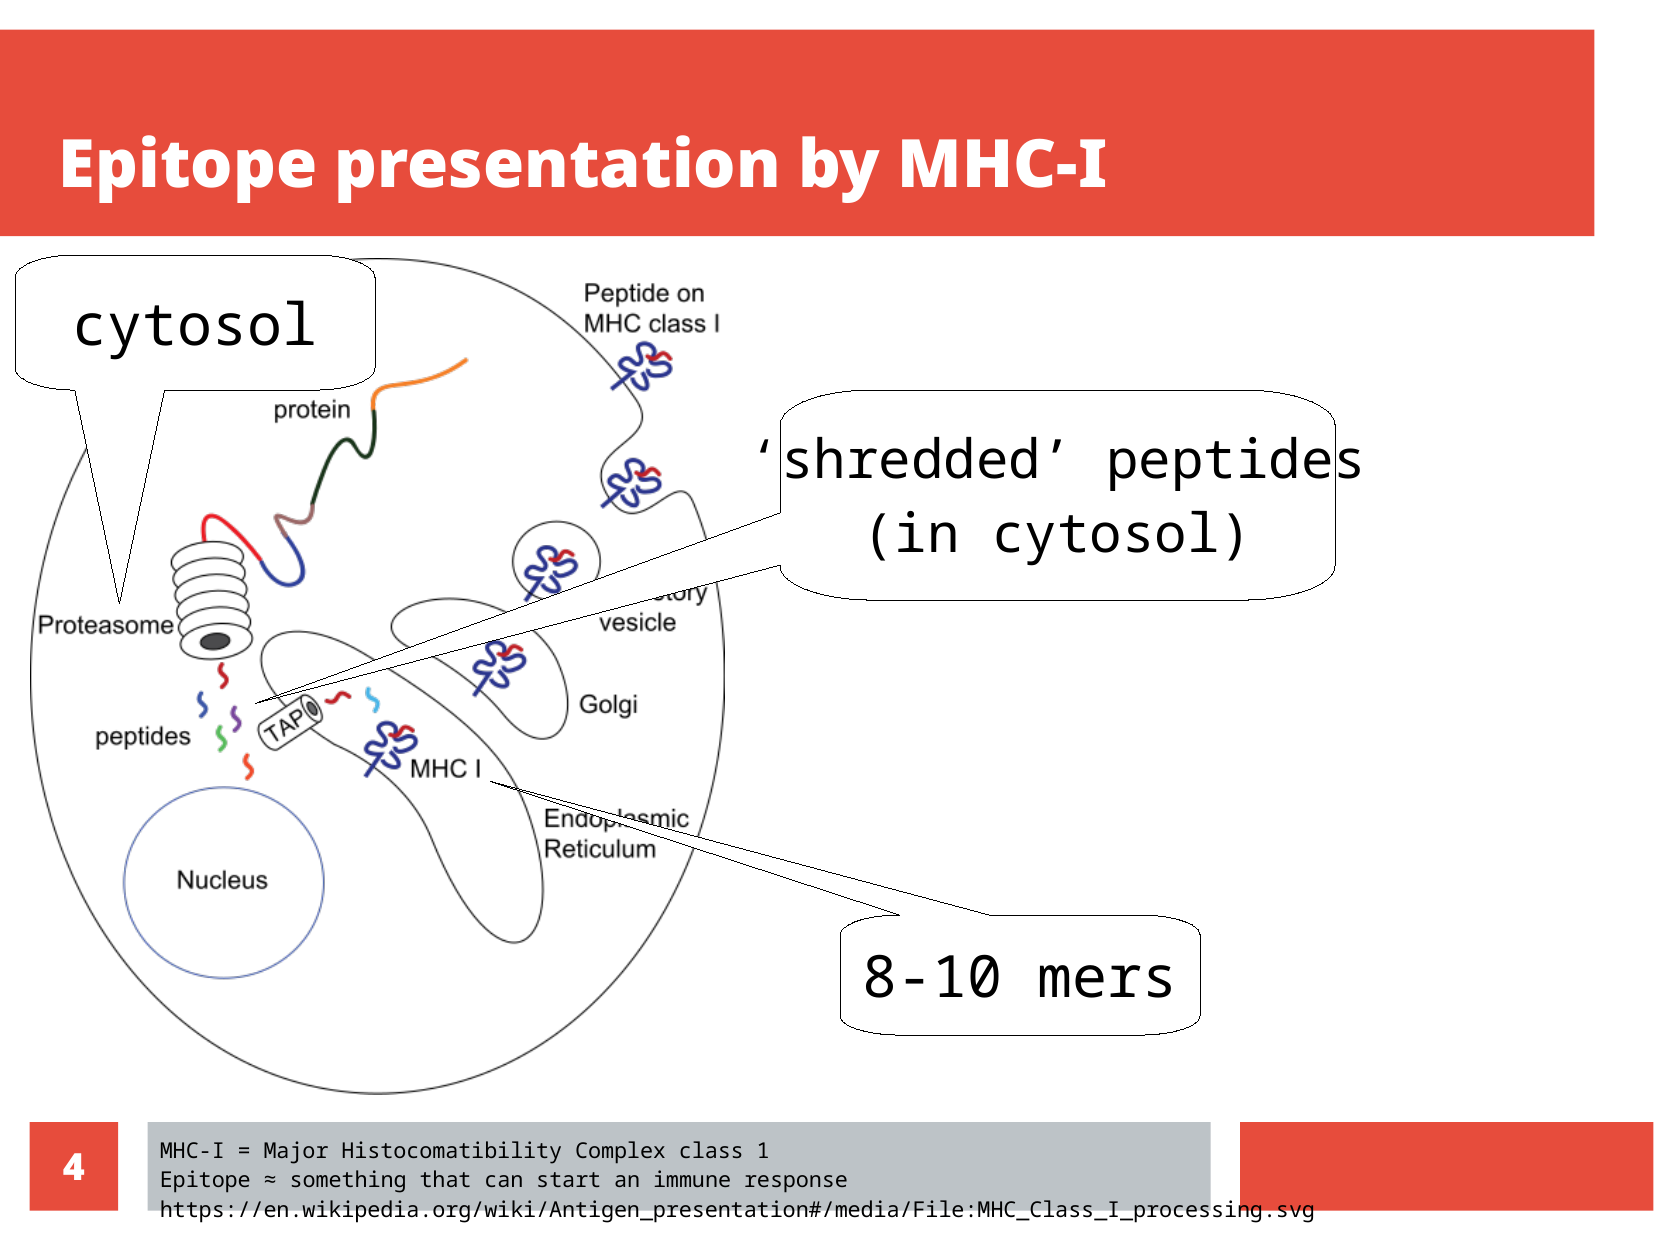

# Epitope presentation by MHC-I
cytosol
‘shredded’ peptides
(in cytosol)
8-10 mers
4
MHC-I = Major Histocomatibility Complex class 1
Epitope ≈ something that can start an immune response
https://en.wikipedia.org/wiki/Antigen_presentation#/media/File:MHC_Class_I_processing.svg